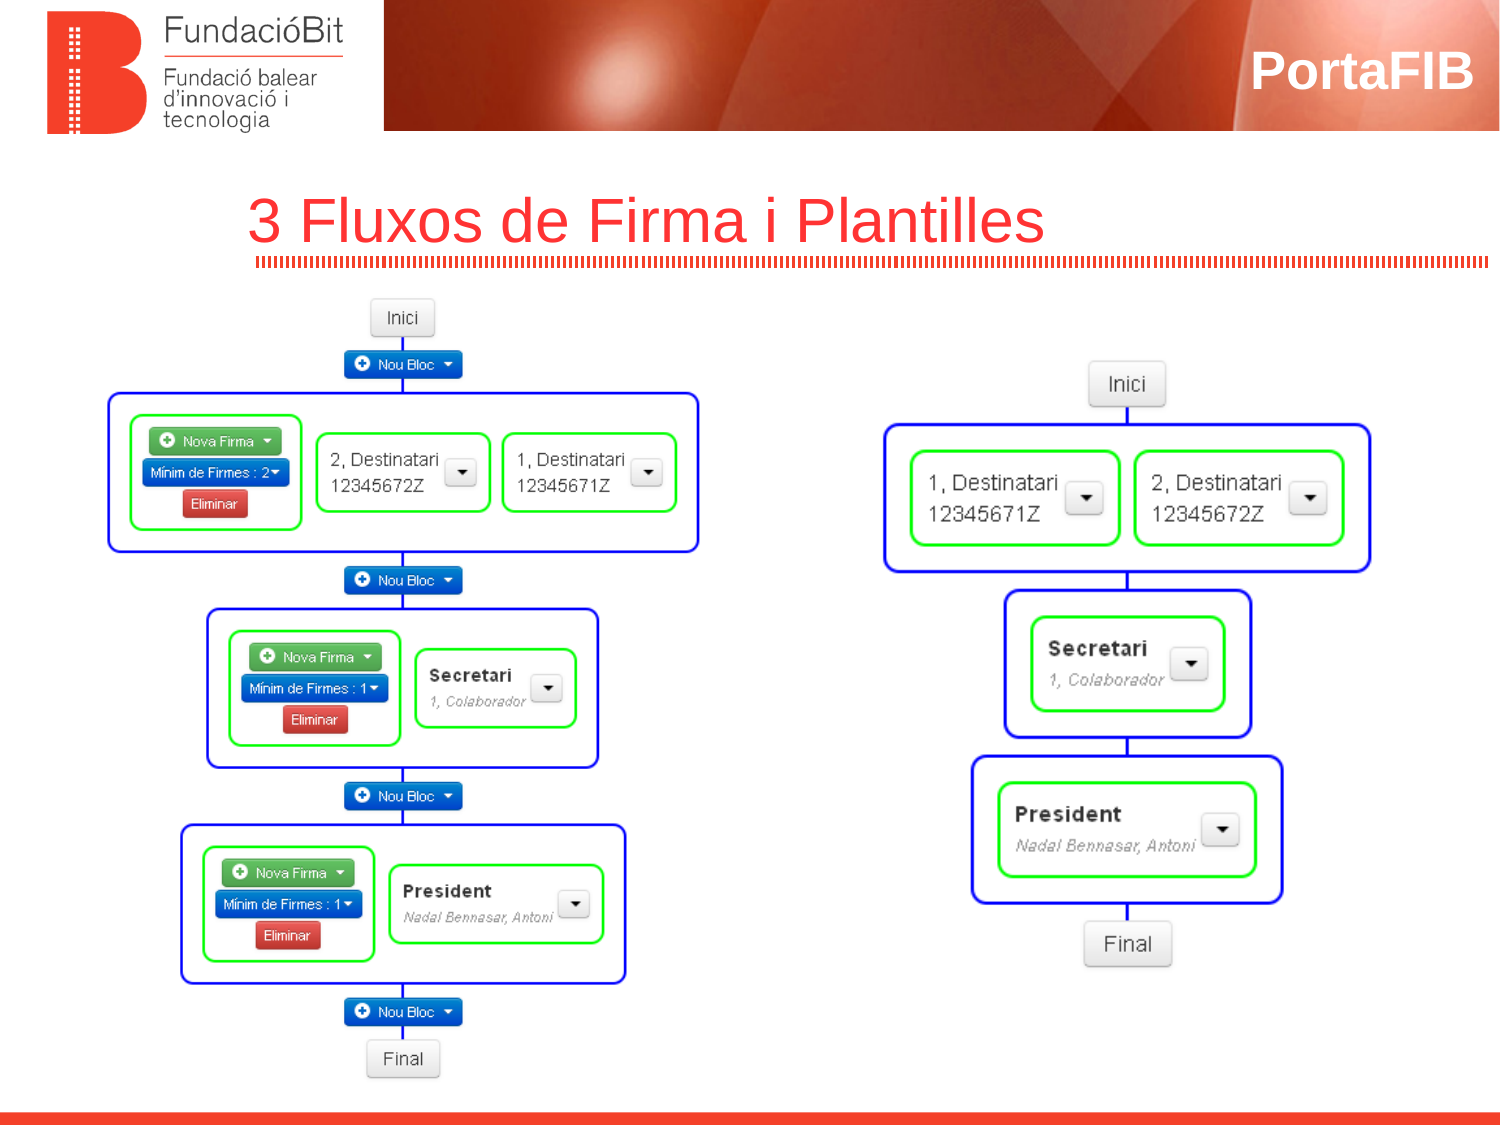

# PortaFIB
 3 Fluxos de Firma i Plantilles